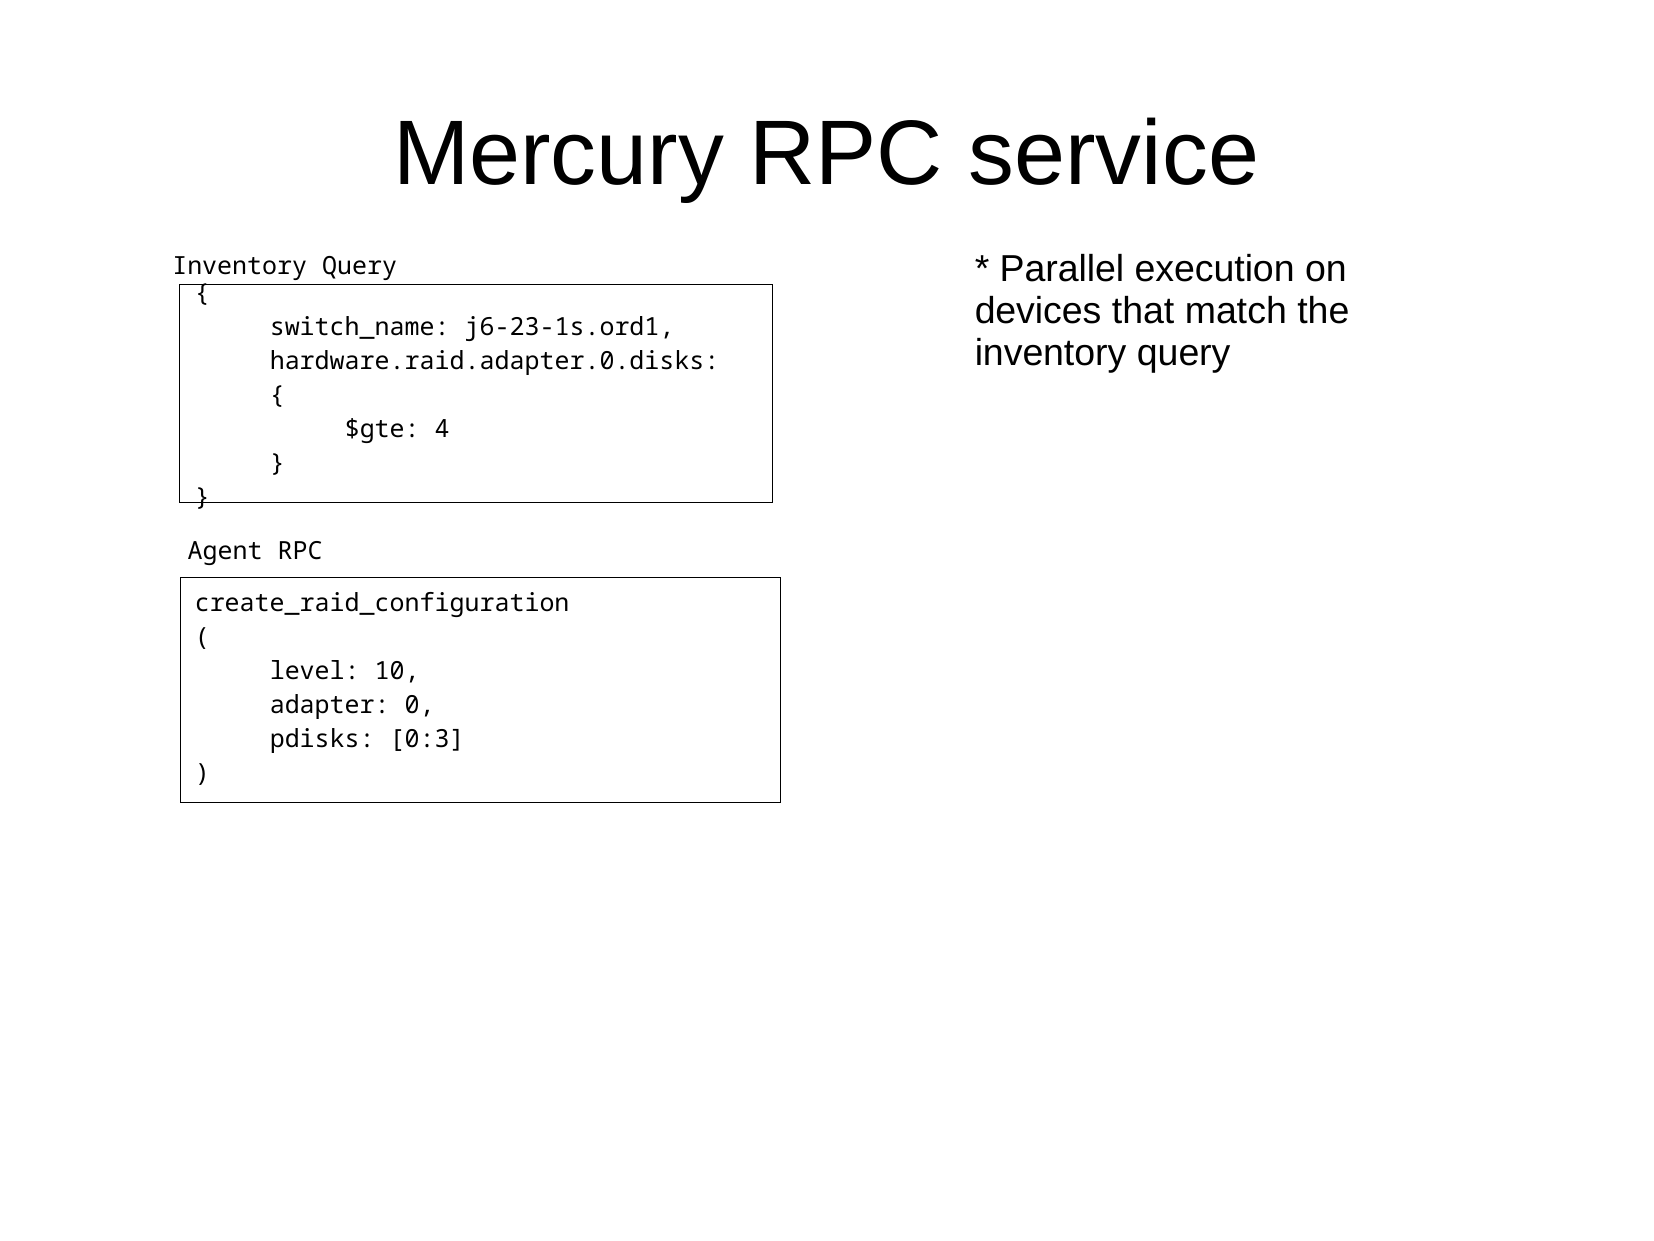

# Mercury RPC service
Inventory Query
* Parallel execution on devices that match the inventory query
{
	switch_name: j6-23-1s.ord1,
	hardware.raid.adapter.0.disks:
	{
		$gte: 4
	}
}
Agent RPC
create_raid_configuration
(
	level: 10,
	adapter: 0,
	pdisks: [0:3]
)